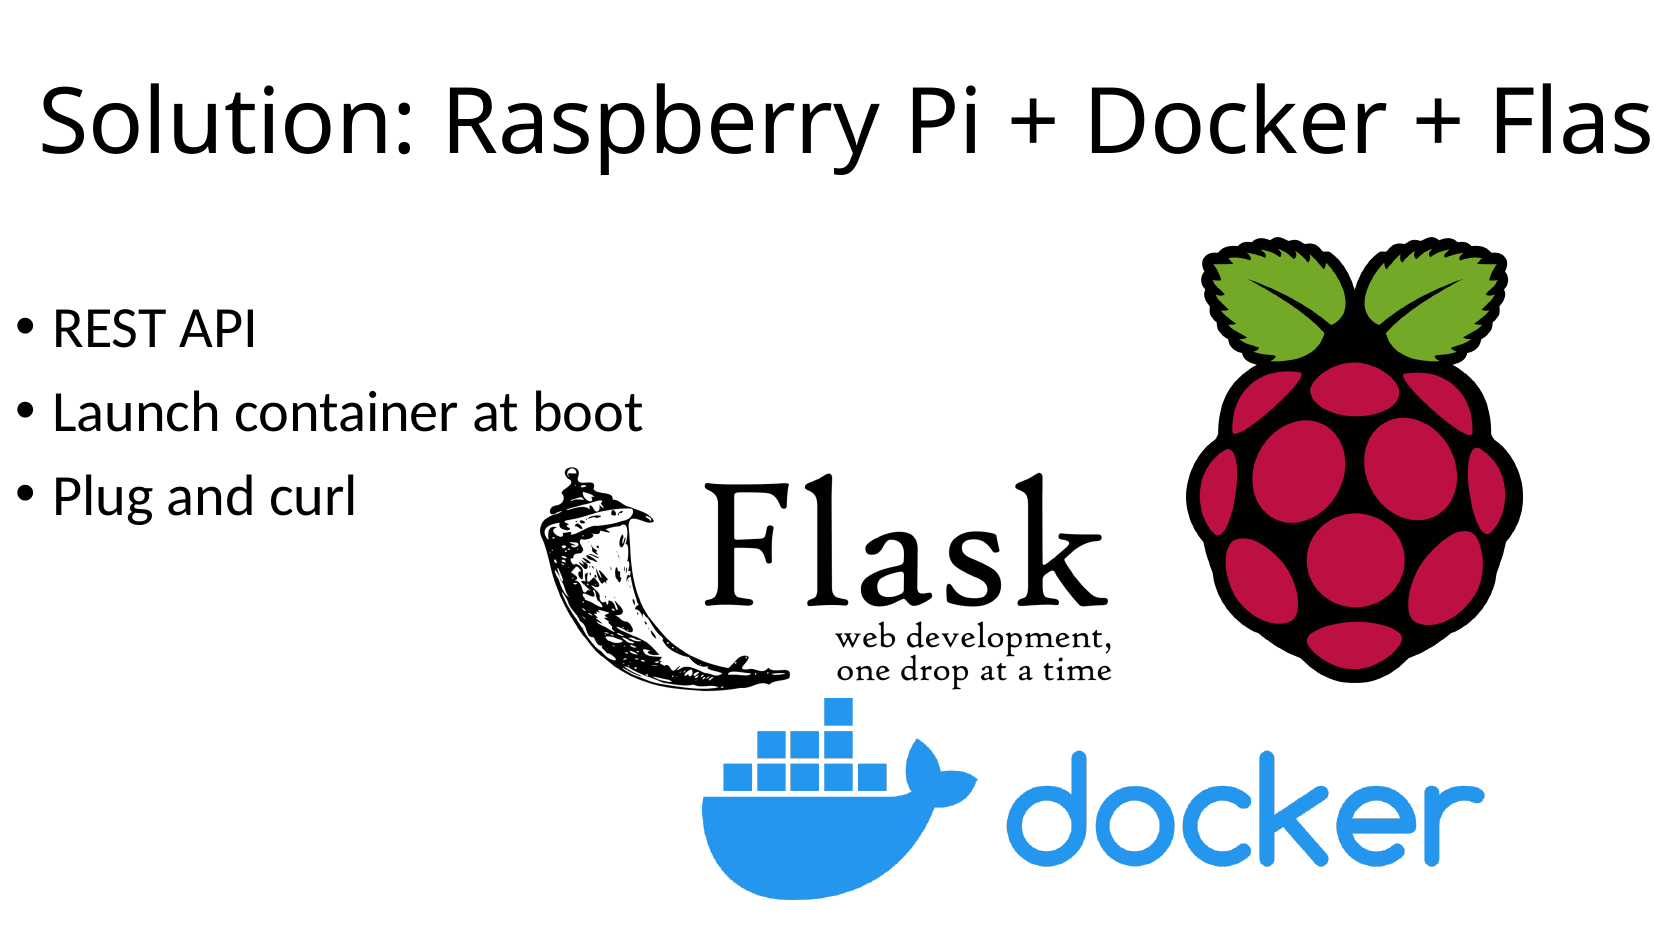

# Solution: Raspberry Pi + Docker + Flask
REST API
Launch container at boot
Plug and curl